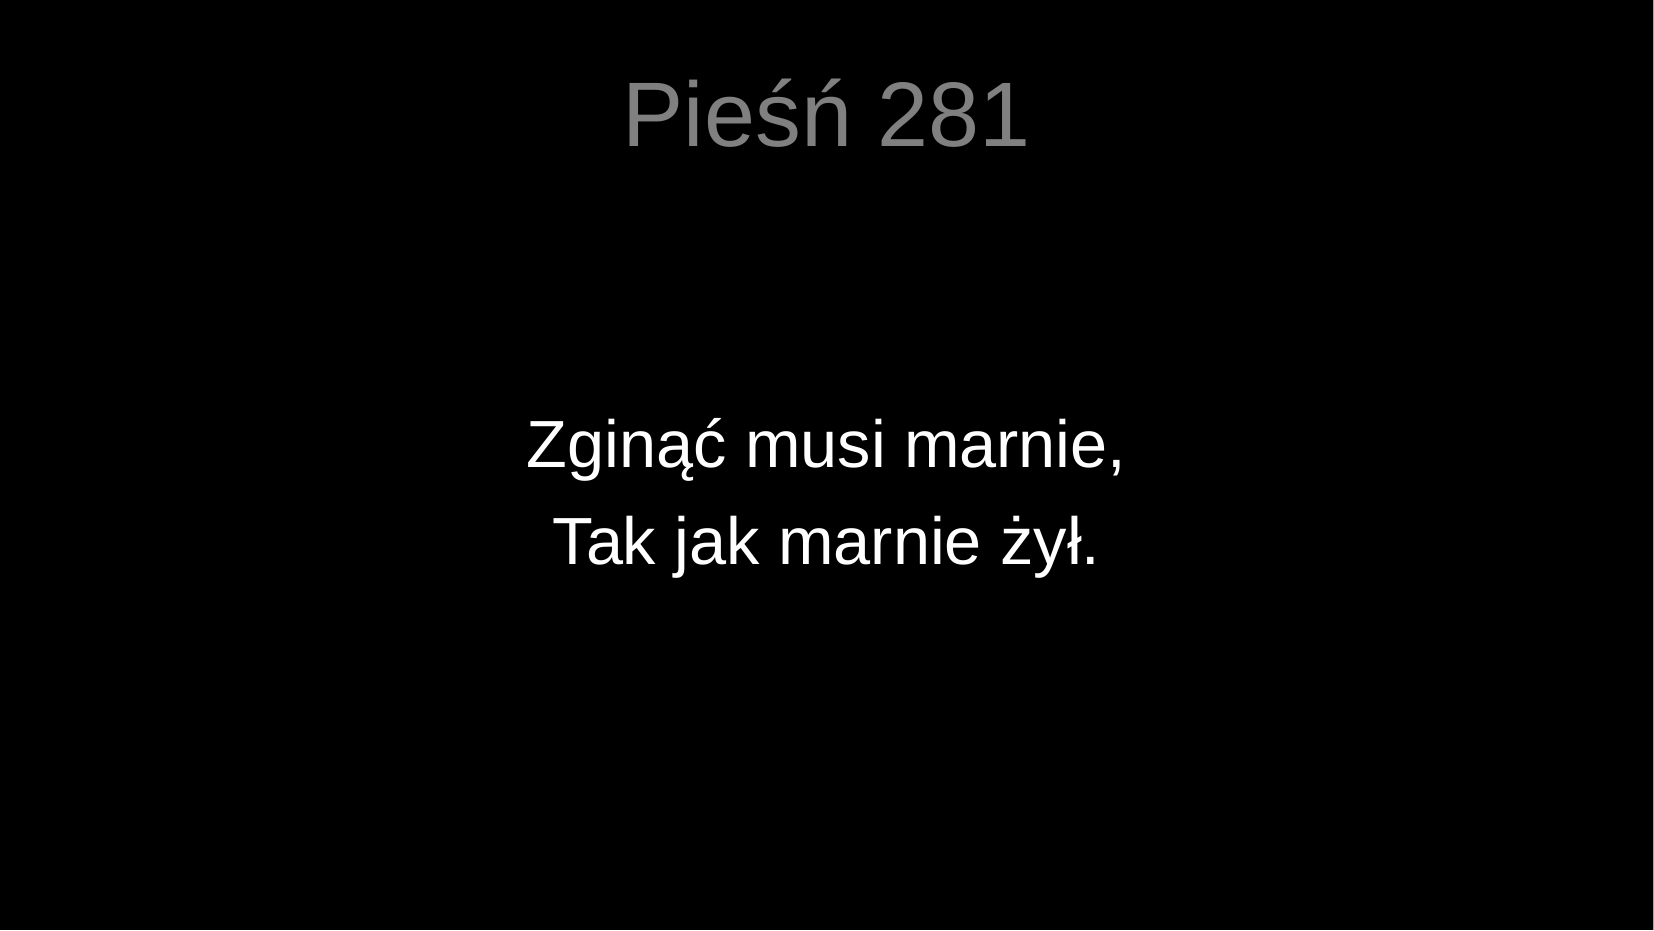

# Pieśń 281
Zginąć musi marnie,
Tak jak marnie żył.